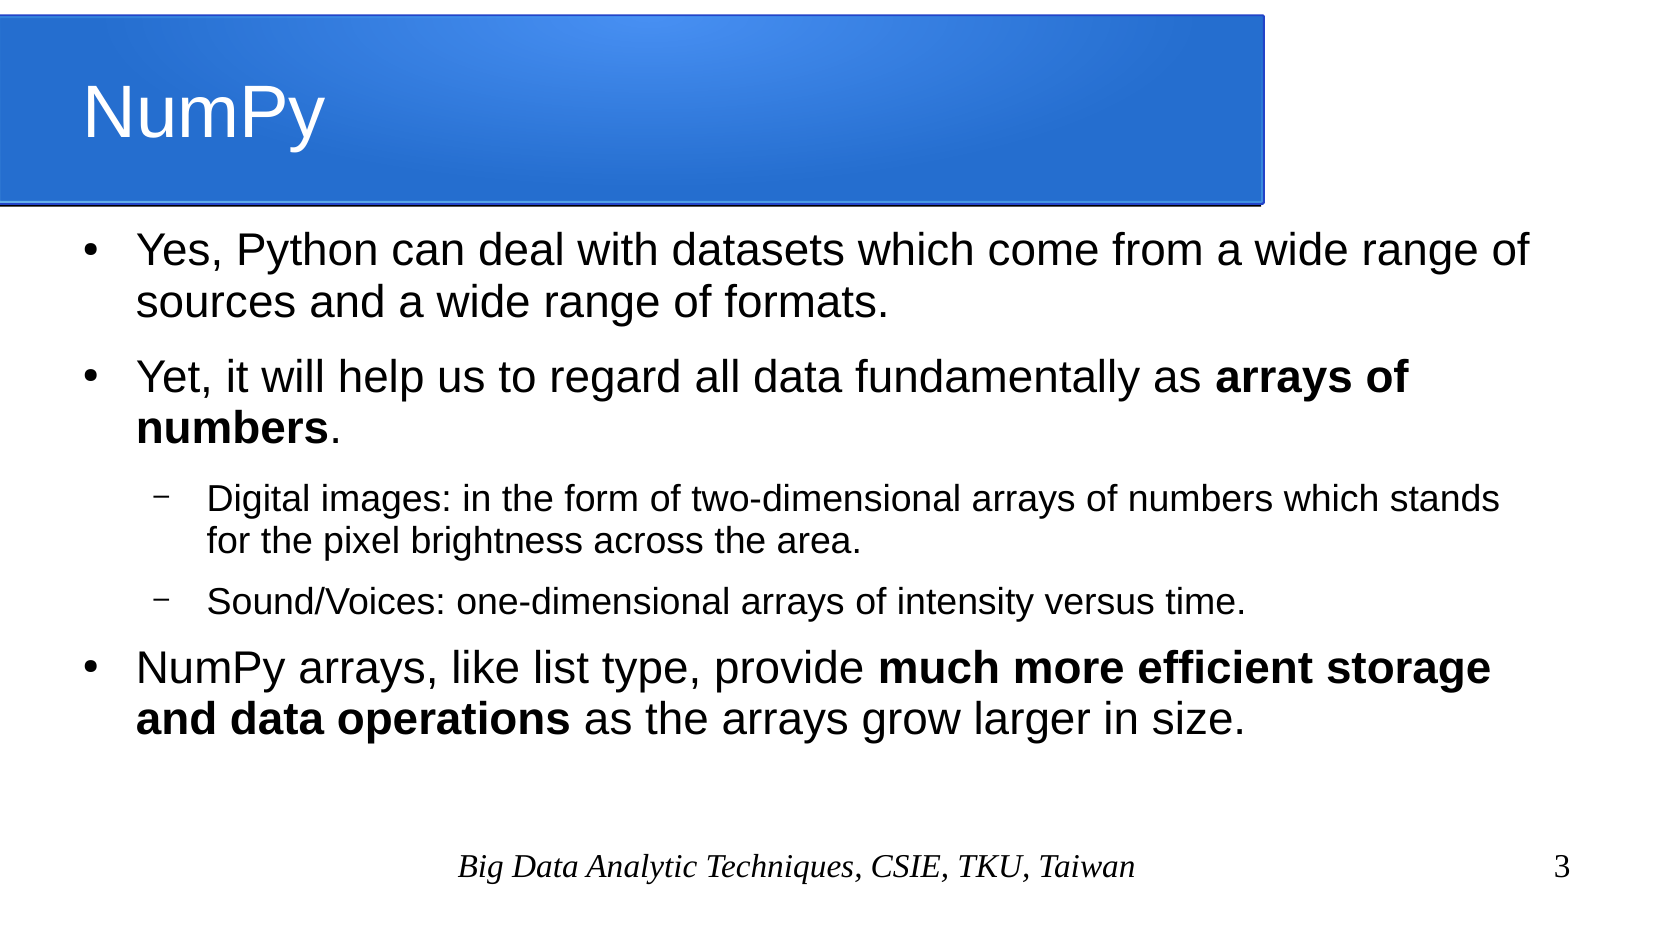

# NumPy
Yes, Python can deal with datasets which come from a wide range of sources and a wide range of formats.
Yet, it will help us to regard all data fundamentally as arrays of numbers.
Digital images: in the form of two-dimensional arrays of numbers which stands for the pixel brightness across the area.
Sound/Voices: one-dimensional arrays of intensity versus time.
NumPy arrays, like list type, provide much more efficient storage and data operations as the arrays grow larger in size.
Big Data Analytic Techniques, CSIE, TKU, Taiwan
3